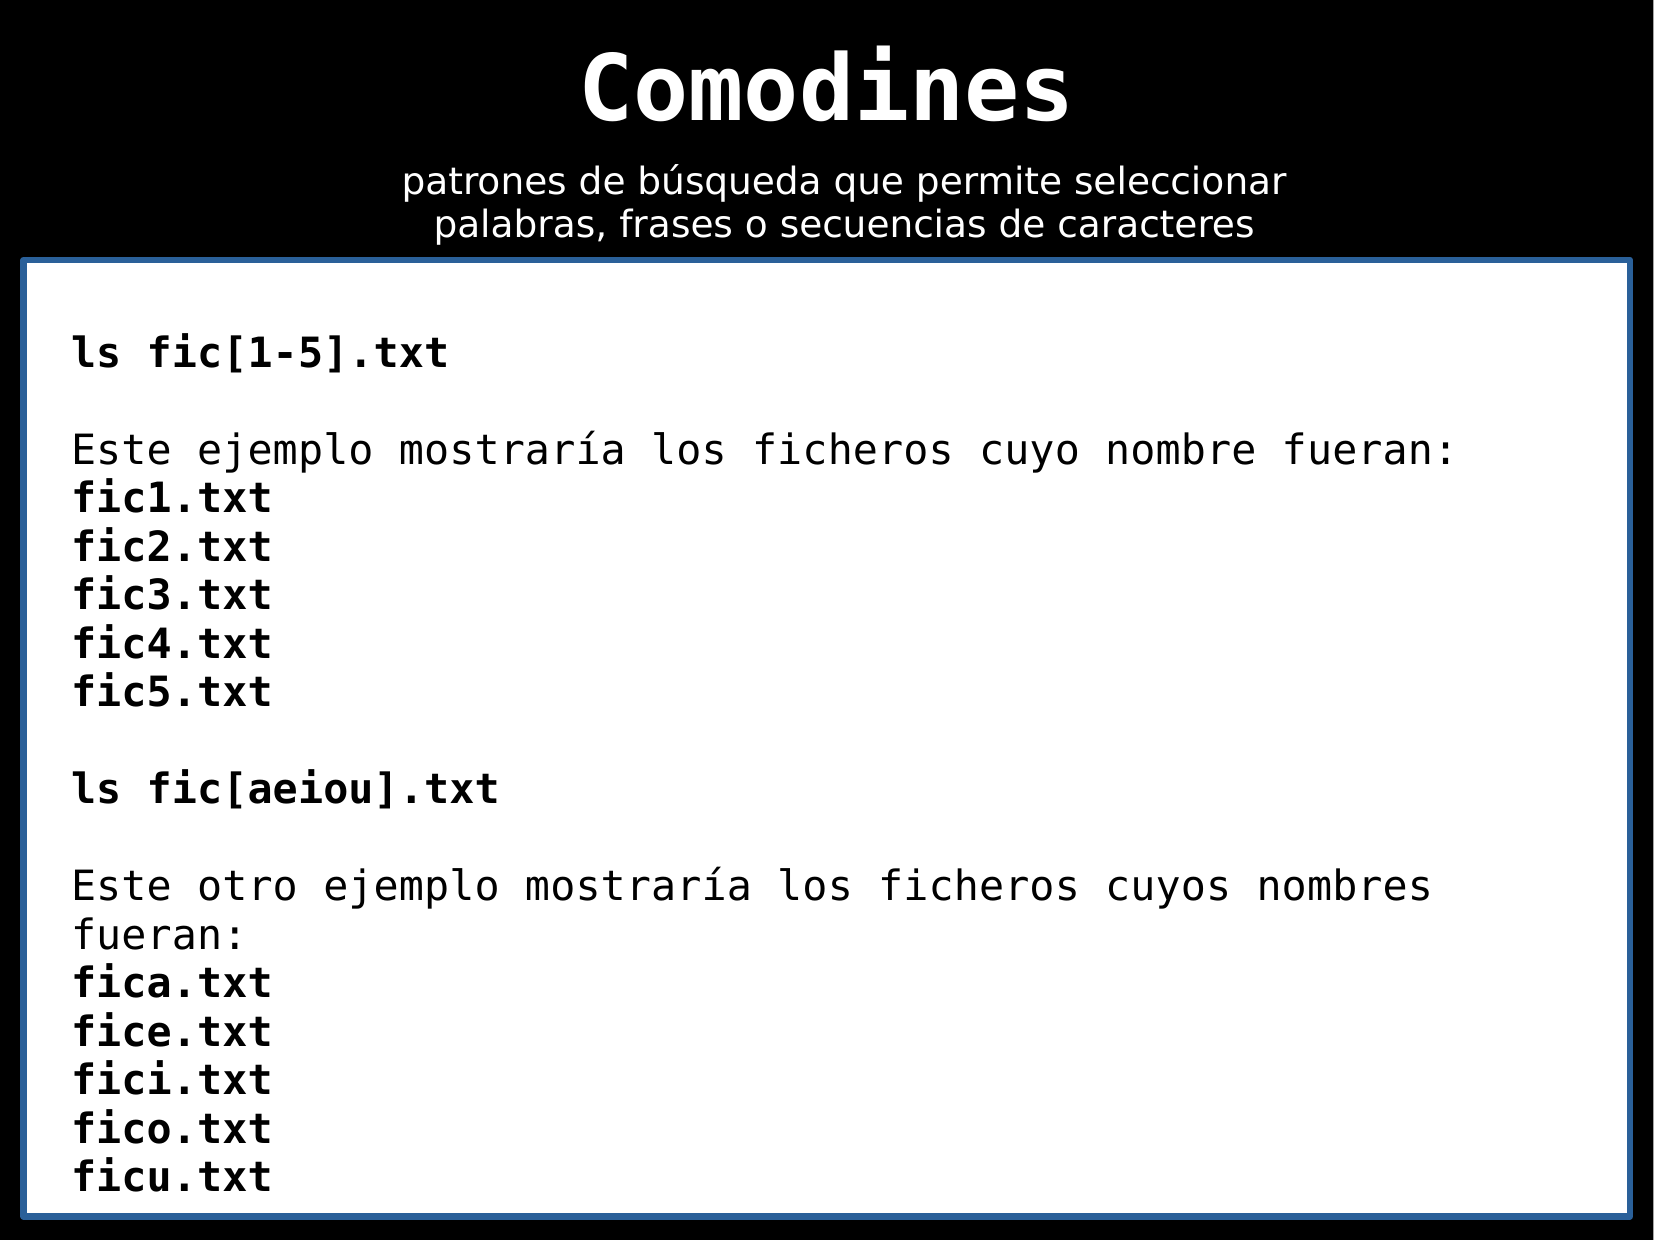

# Comodines
patrones de búsqueda que permite seleccionar palabras, frases o secuencias de caracteres
ls fic[1-5].txt
Este ejemplo mostraría los ficheros cuyo nombre fueran:
fic1.txt
fic2.txt
fic3.txt
fic4.txt
fic5.txt
ls fic[aeiou].txt
Este otro ejemplo mostraría los ficheros cuyos nombres fueran:
fica.txt
fice.txt
fici.txt
fico.txt
ficu.txt
?		representa un único carácter
*		representa cualquier conjunto de caracteres: desde 0 caracteres
		a cualquier cantidad de caracteres (letras o dígitos)
[]		representa un rango, ya sea de letras o dígitos